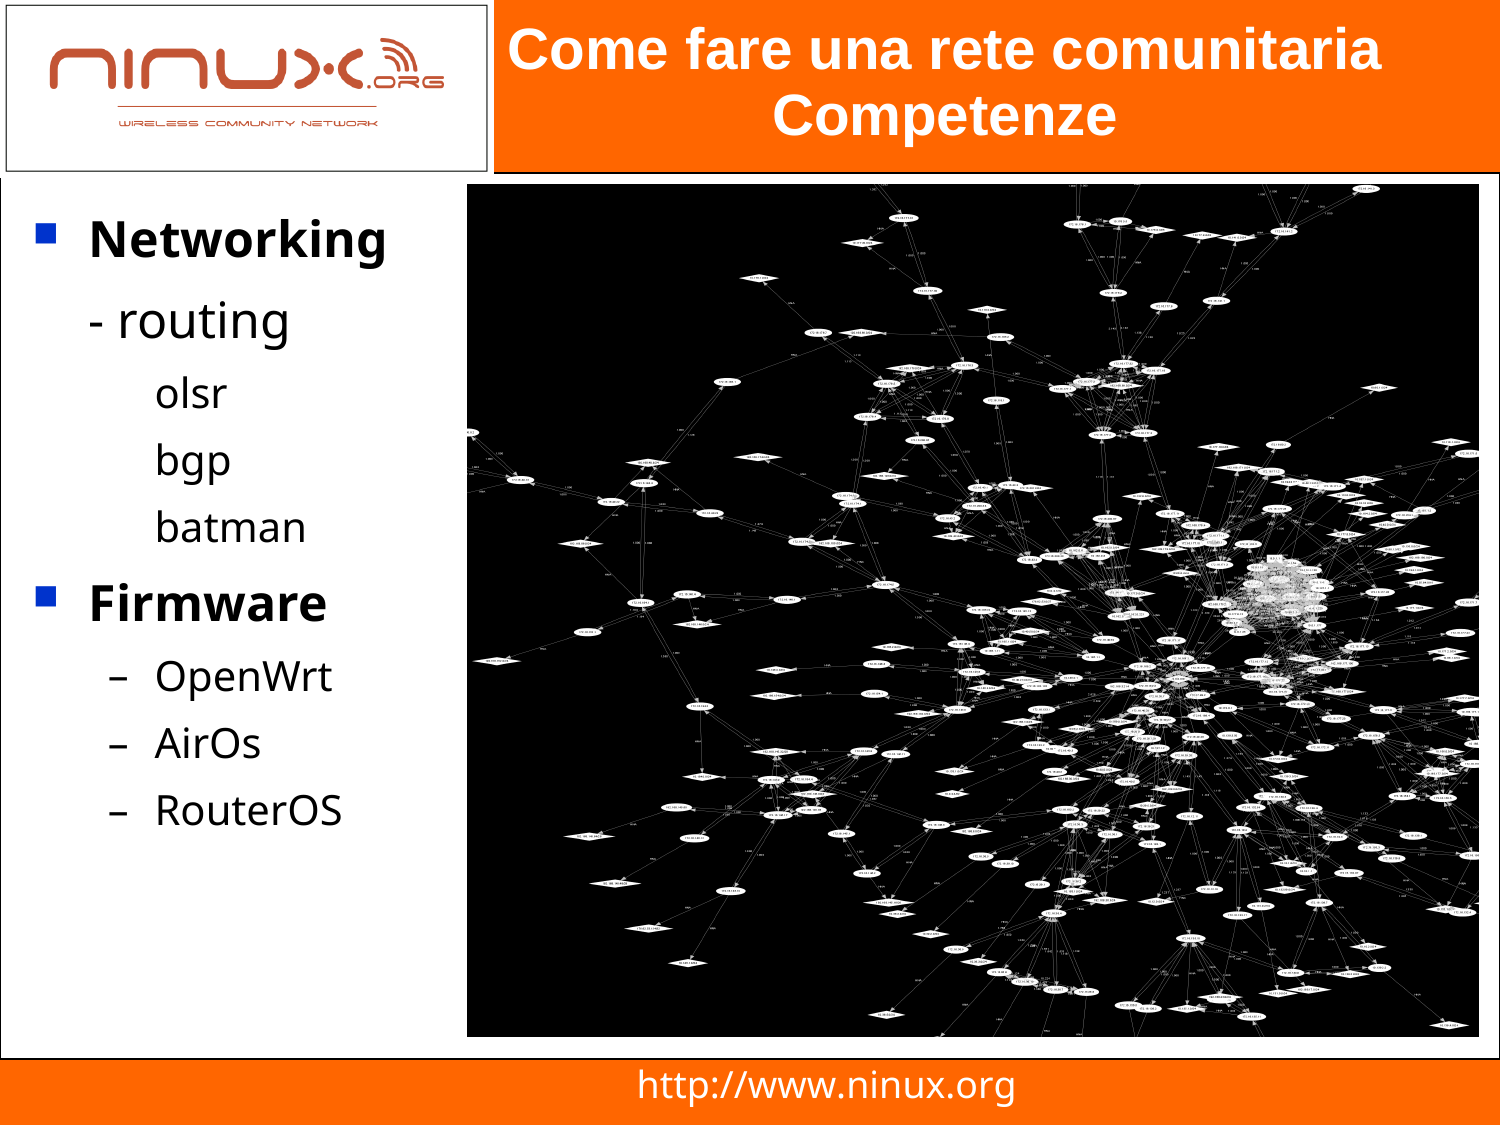

# Come fare una rete comunitaria Competenze
Networking
- routing
olsr
bgp
batman
Firmware
OpenWrt
AirOs
RouterOS
http://www.ninux.org